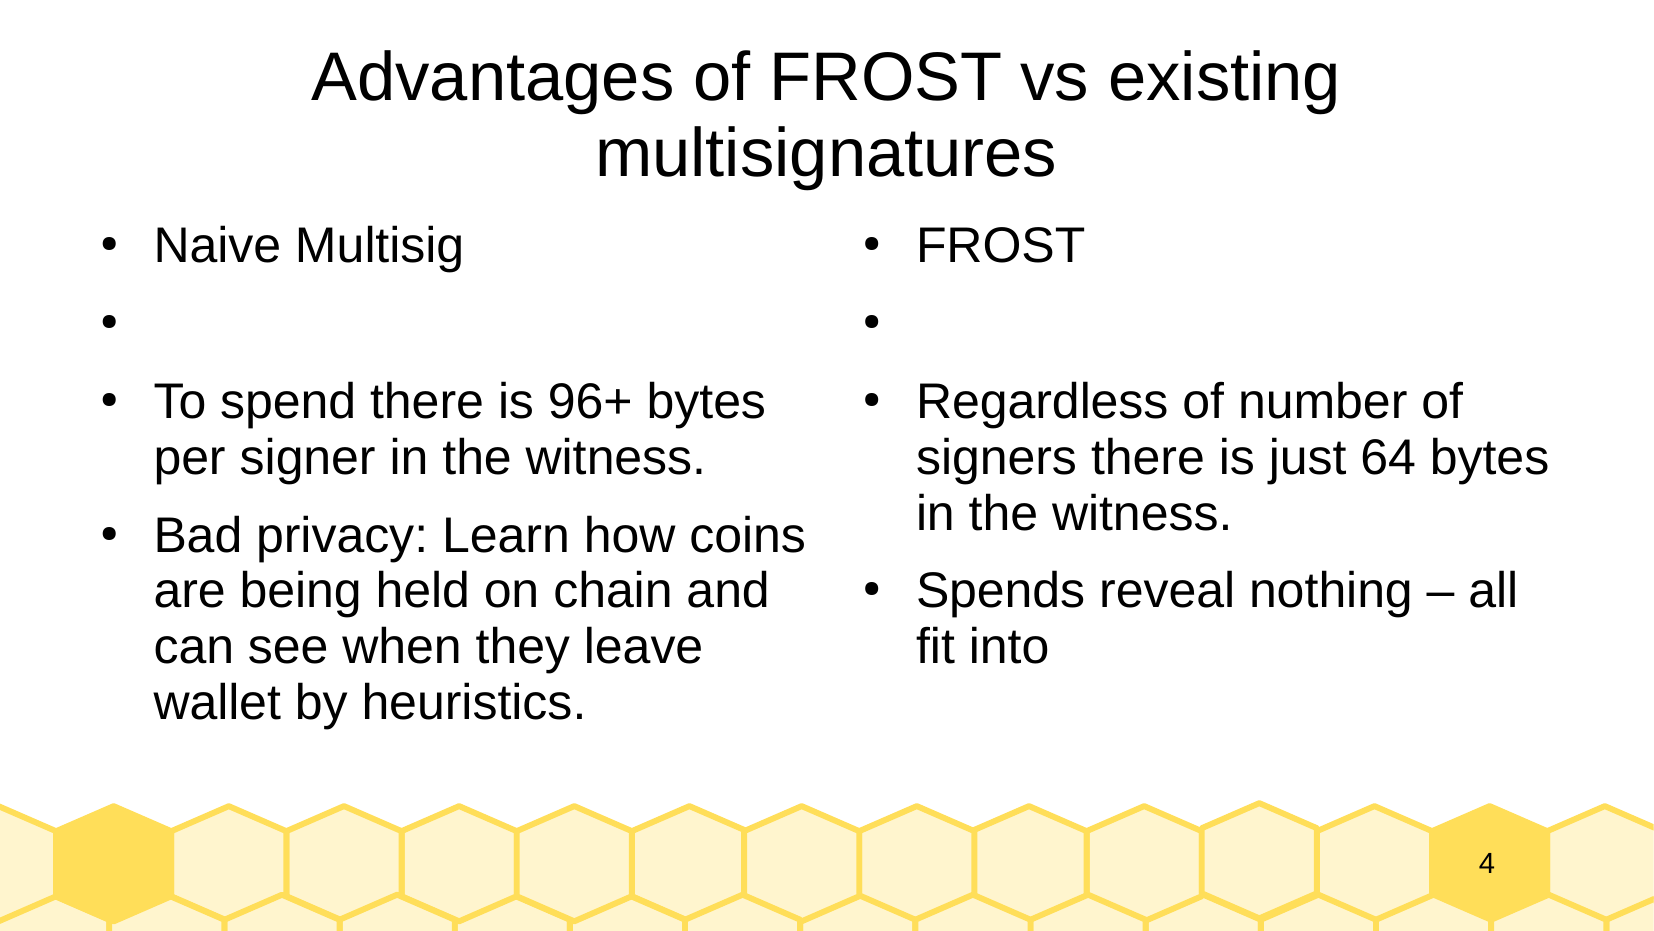

# Advantages of FROST vs existing multisignatures
Naive Multisig
To spend there is 96+ bytes per signer in the witness.
Bad privacy: Learn how coins are being held on chain and can see when they leave wallet by heuristics.
FROST
Regardless of number of signers there is just 64 bytes in the witness.
Spends reveal nothing – all fit into